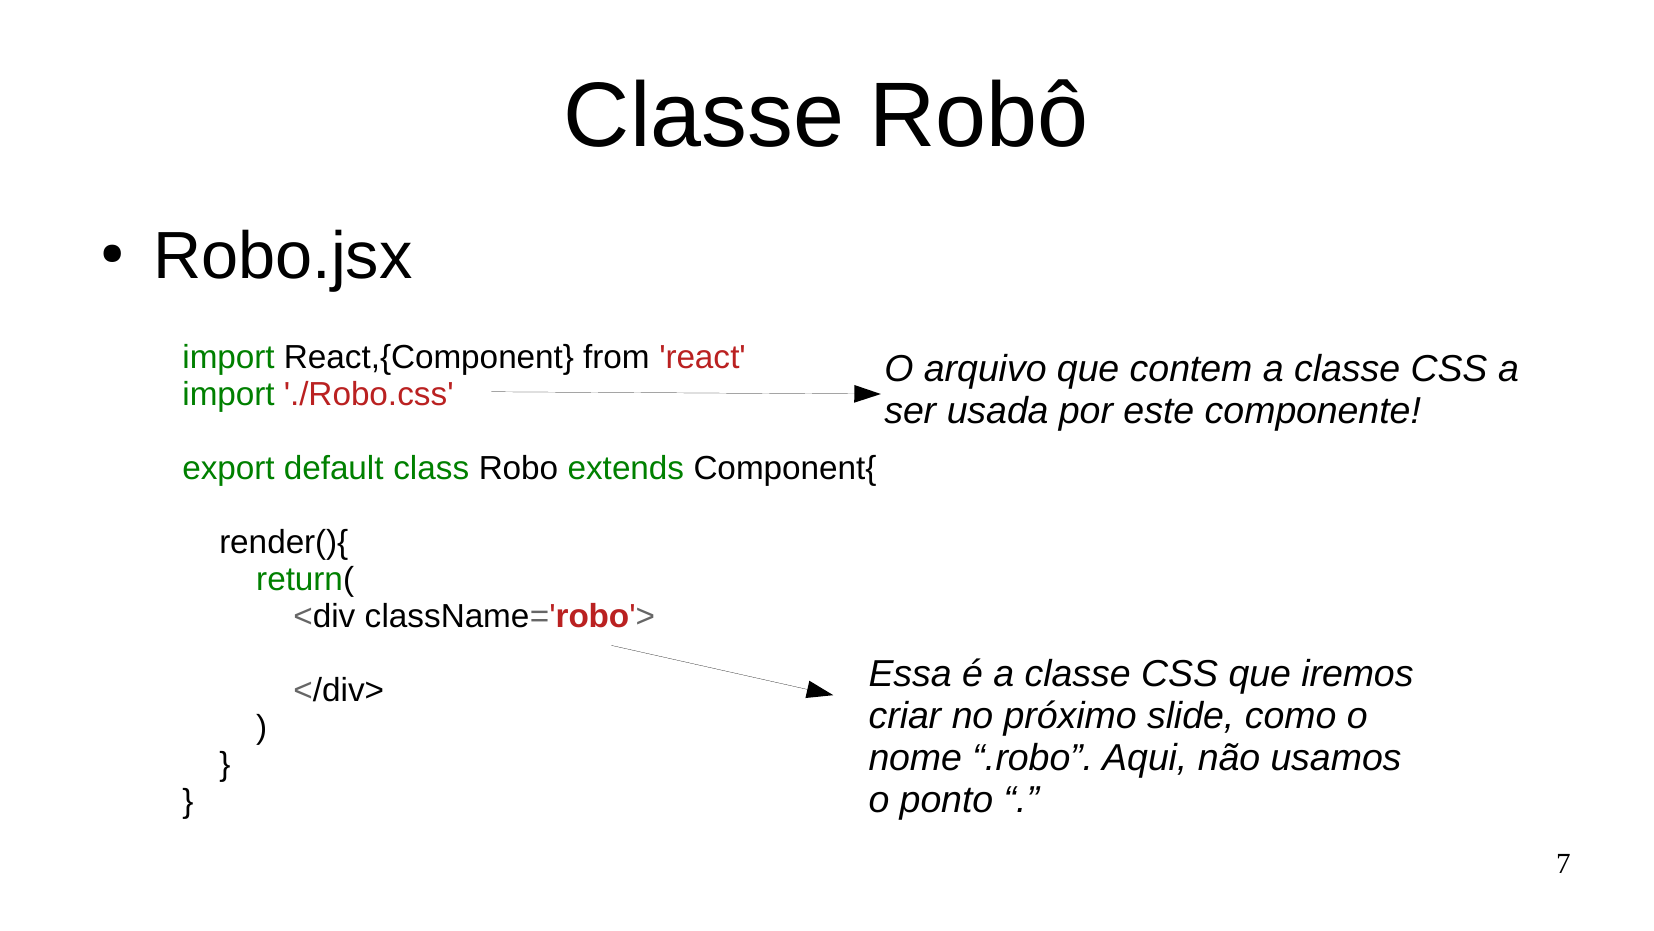

# Classe Robô
Robo.jsx
import React,{Component} from 'react'
import './Robo.css'
export default class Robo extends Component{
 render(){
 return(
 <div className='robo'>
 </div>
 )
 }
}
O arquivo que contem a classe CSS a
ser usada por este componente!
Essa é a classe CSS que iremos
criar no próximo slide, como o
nome “.robo”. Aqui, não usamos
o ponto “.”
7